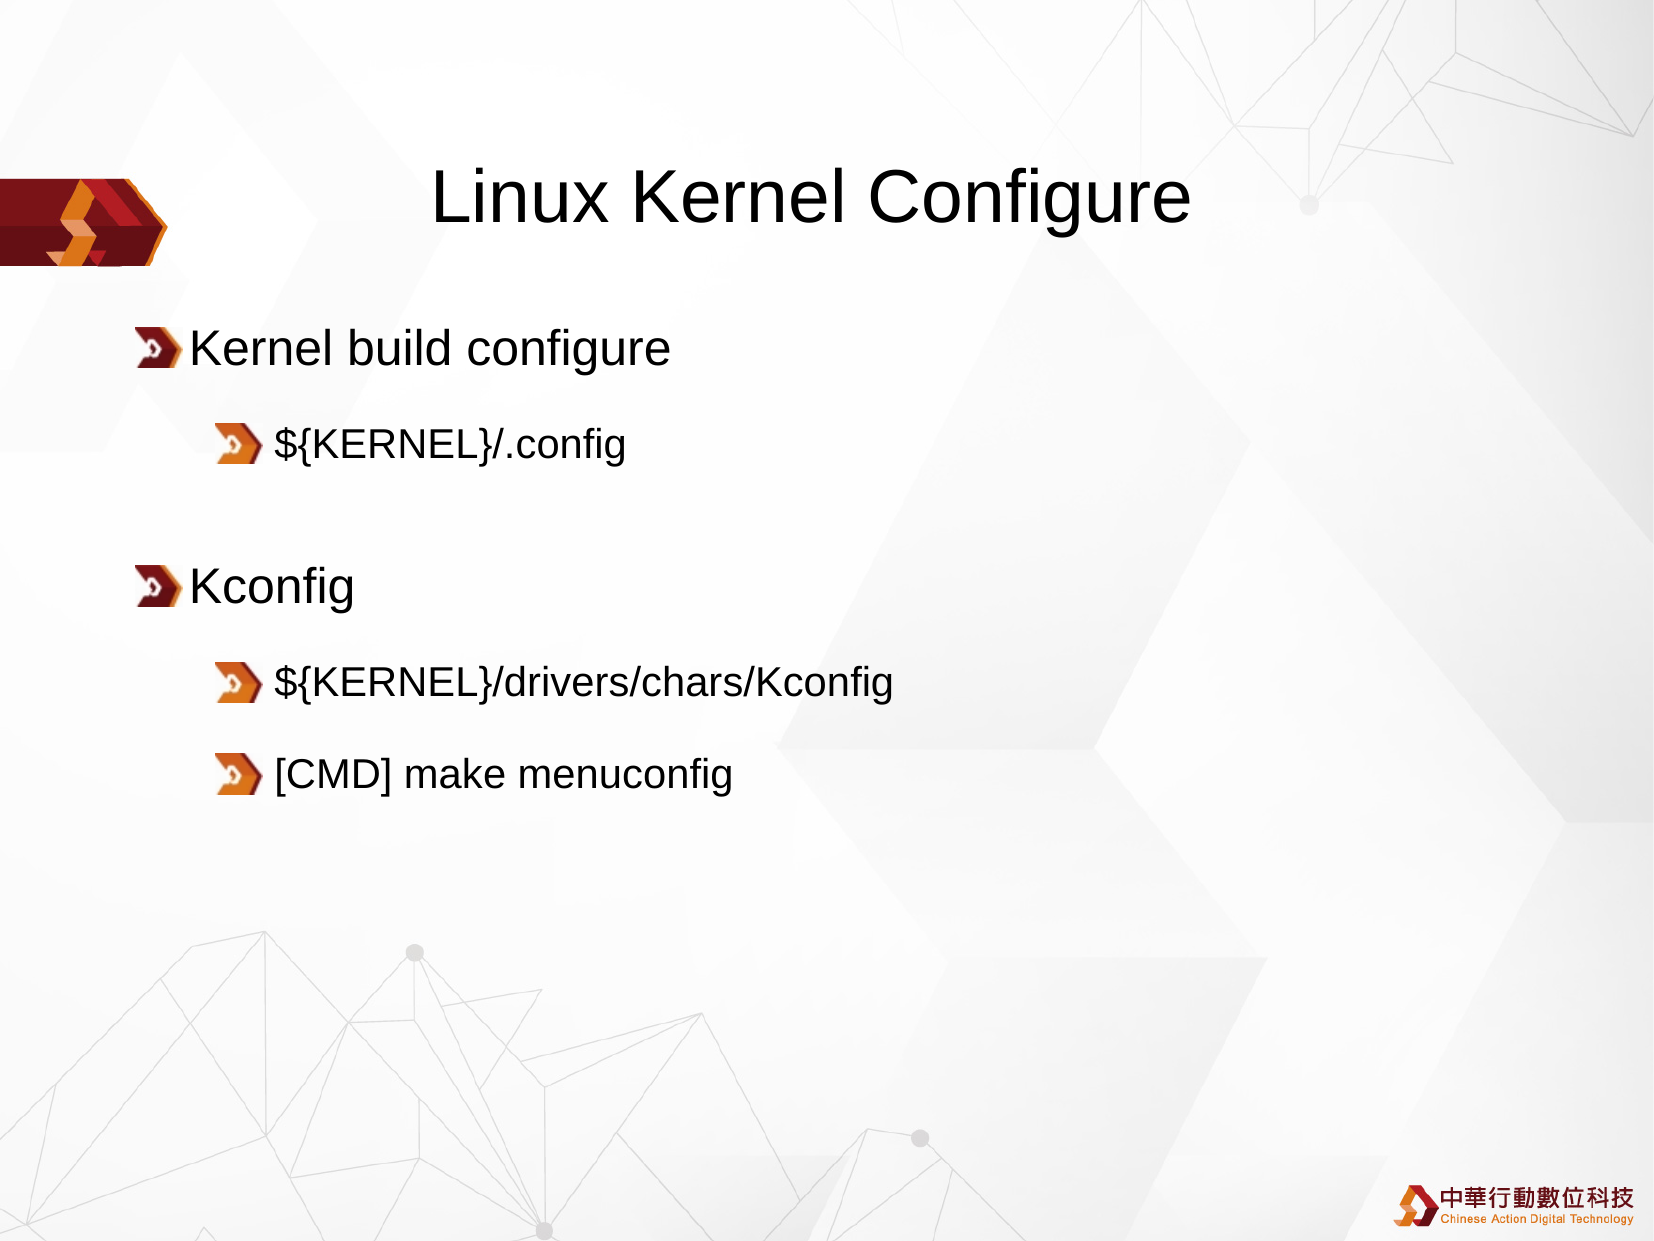

# Linux Kernel Configure
Kernel build configure
 ${KERNEL}/.config
Kconfig
 ${KERNEL}/drivers/chars/Kconfig
 [CMD] make menuconfig